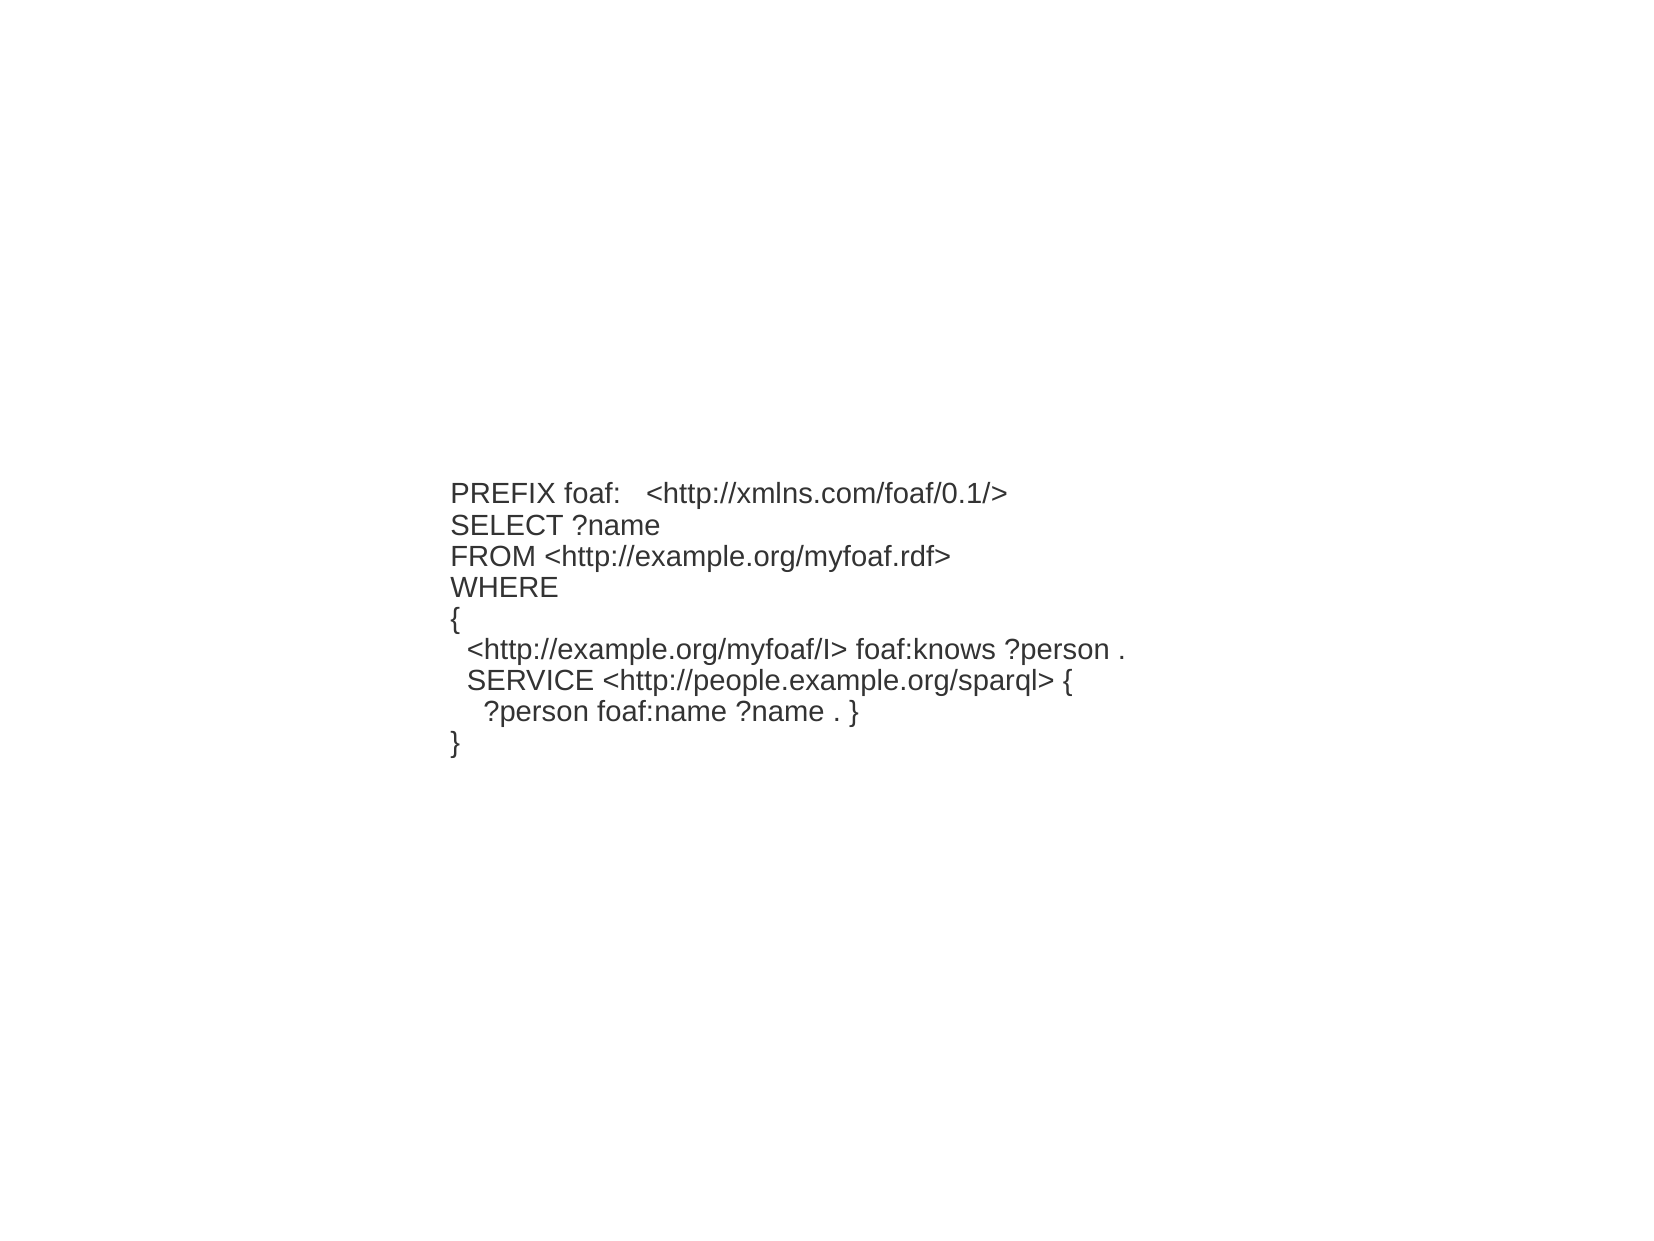

PREFIX foaf: <http://xmlns.com/foaf/0.1/>
SELECT ?name
FROM <http://example.org/myfoaf.rdf>
WHERE
{
 <http://example.org/myfoaf/I> foaf:knows ?person .
 SERVICE <http://people.example.org/sparql> {
 ?person foaf:name ?name . }
}